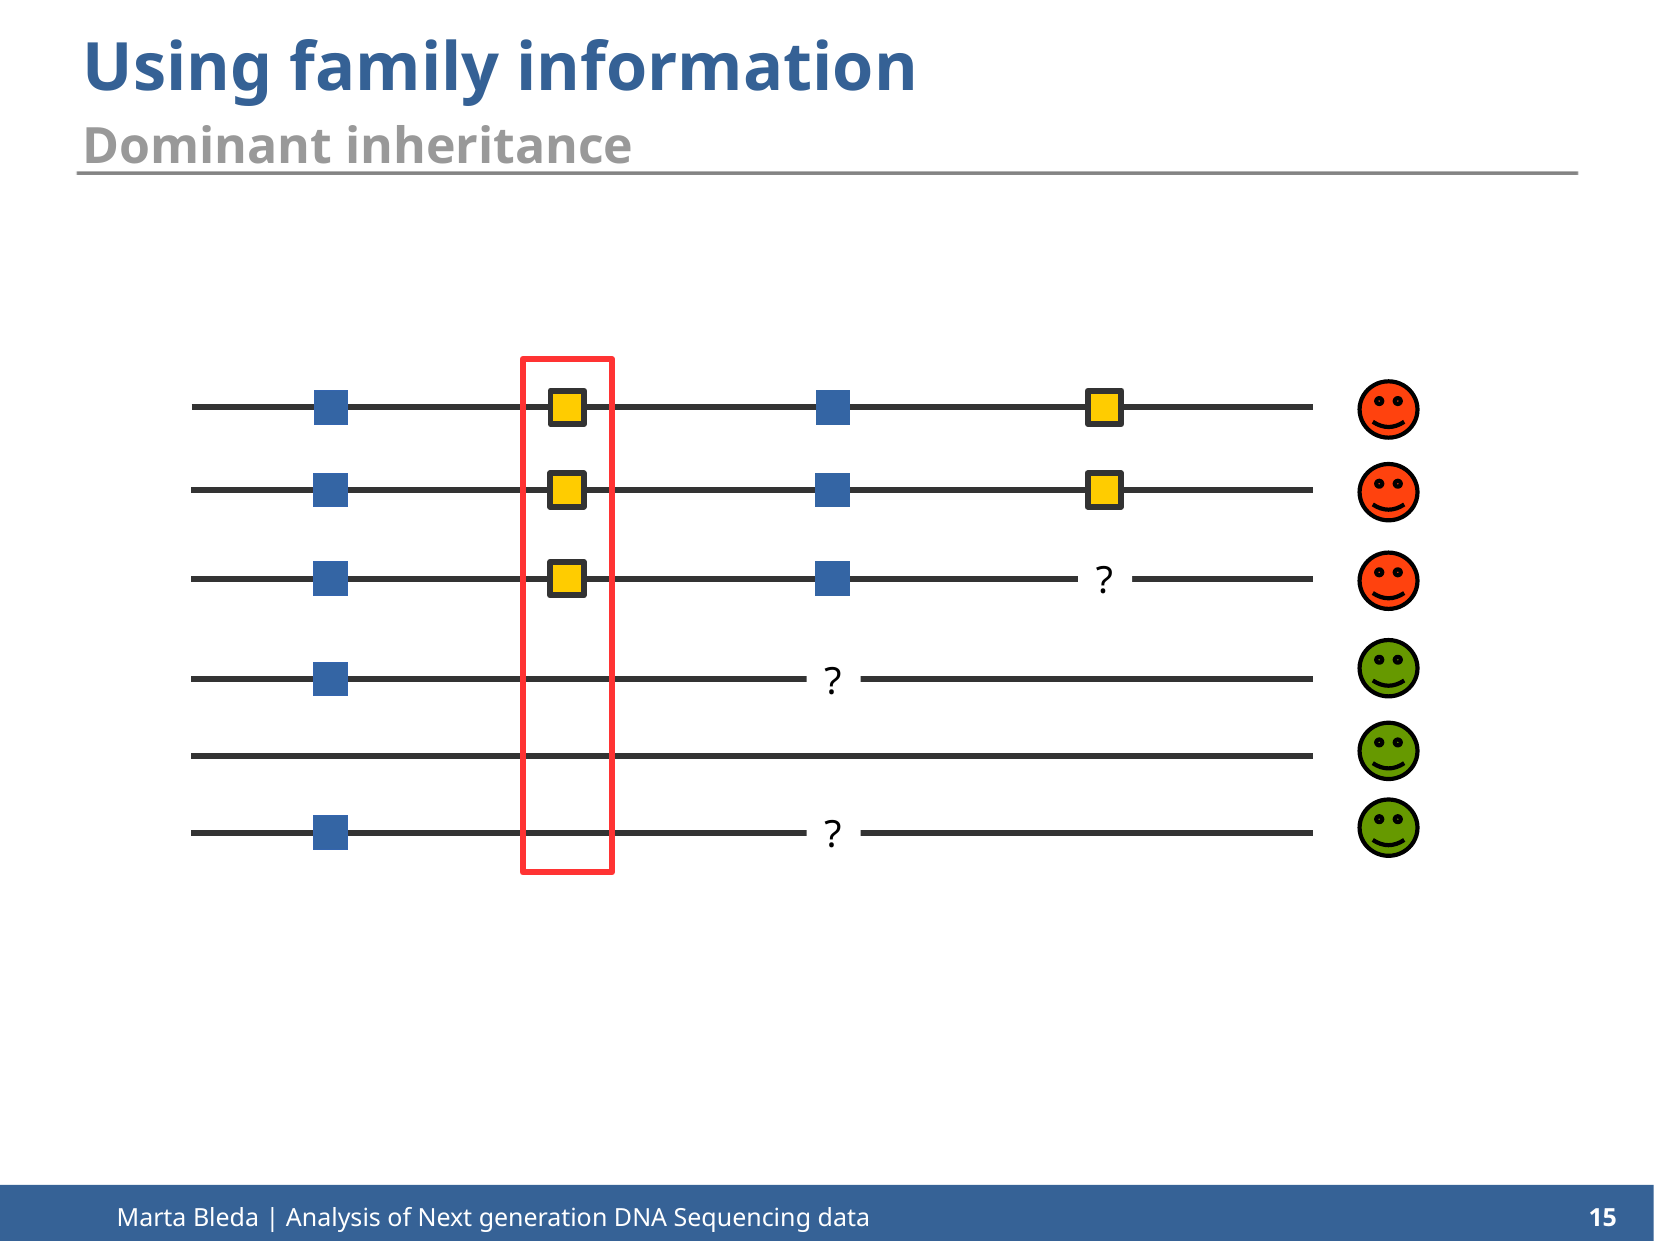

# Using family information Dominant inheritance
?
?
?
Marta Bleda | Analysis of Next generation DNA Sequencing data
15